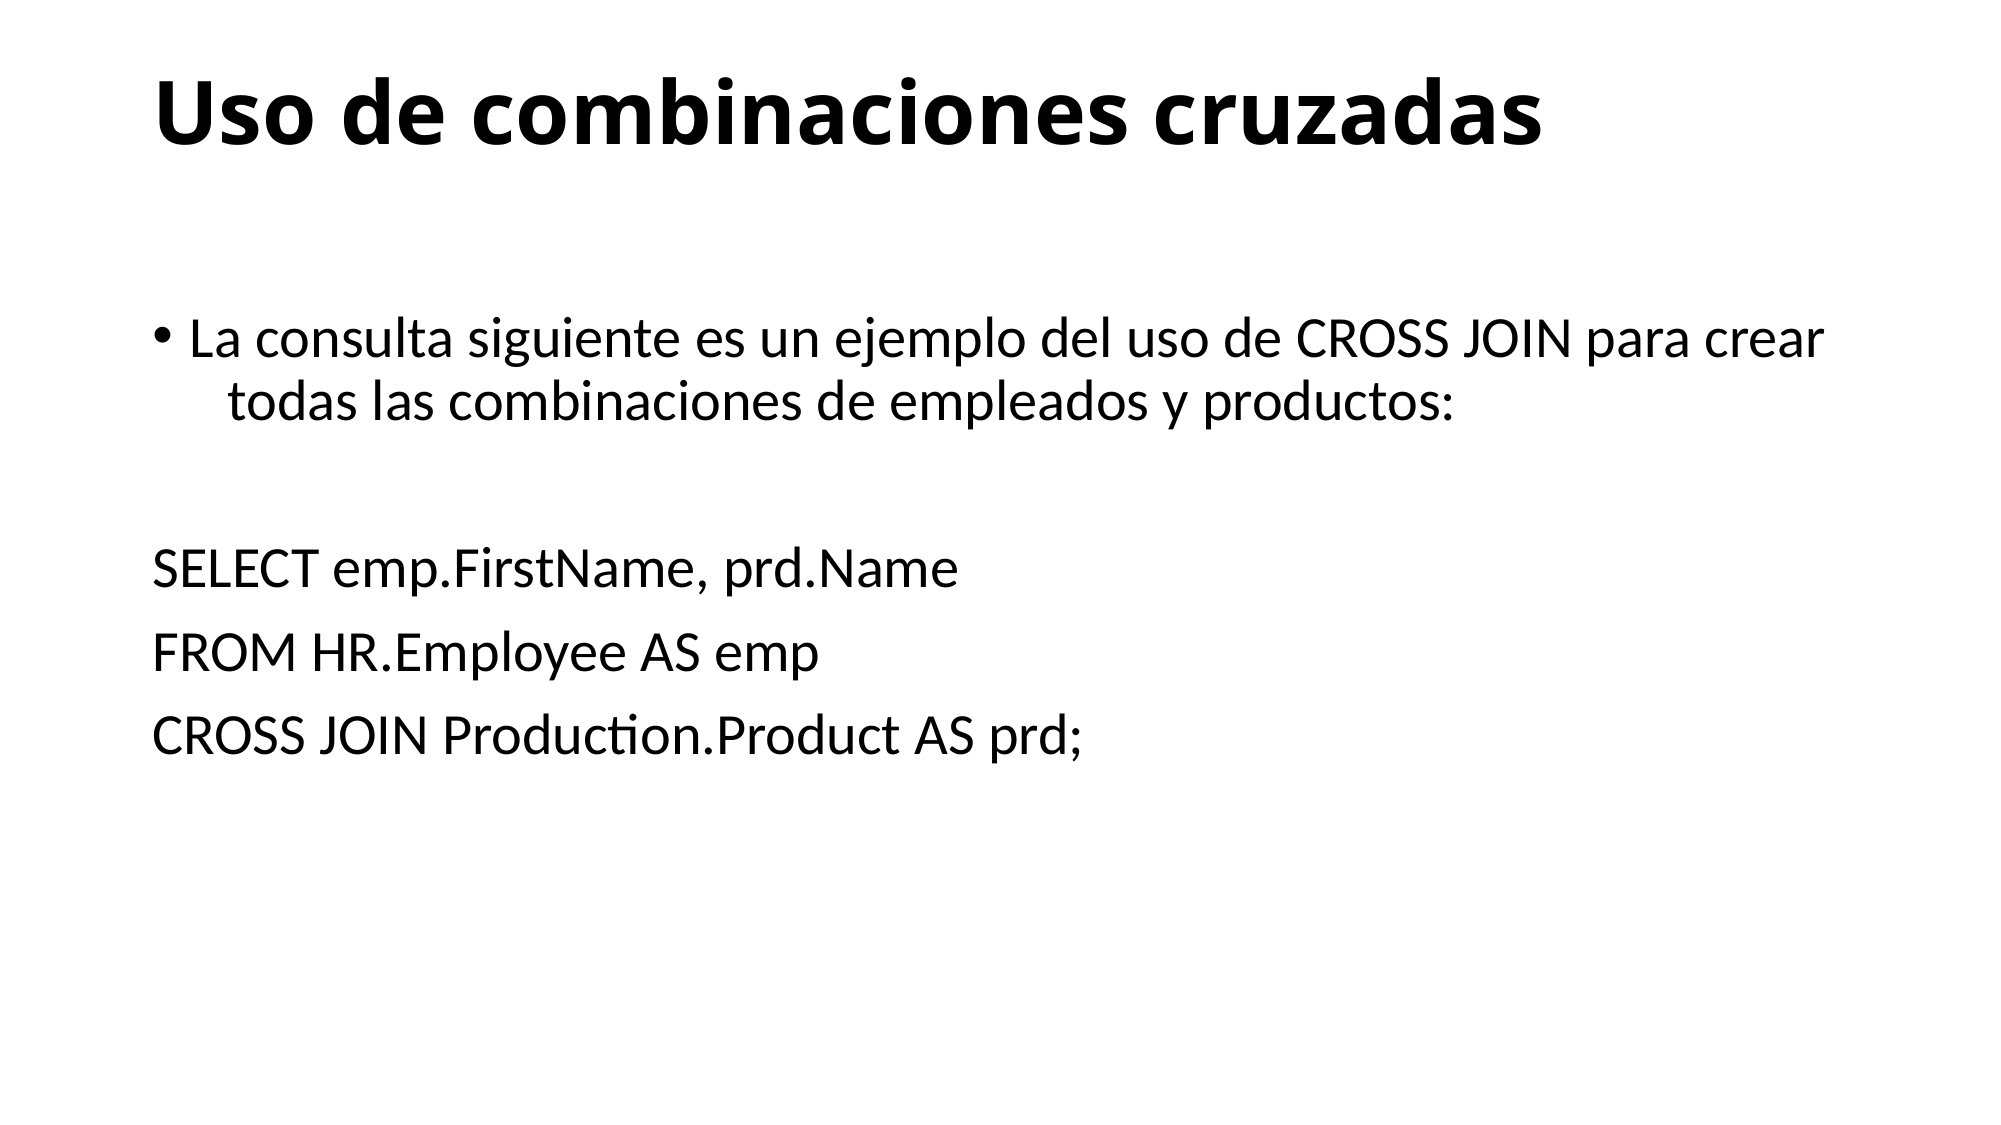

# Uso de combinaciones cruzadas
La consulta siguiente es un ejemplo del uso de CROSS JOIN para crear todas las combinaciones de empleados y productos:
SELECT emp.FirstName, prd.Name
FROM HR.Employee AS emp
CROSS JOIN Production.Product AS prd;